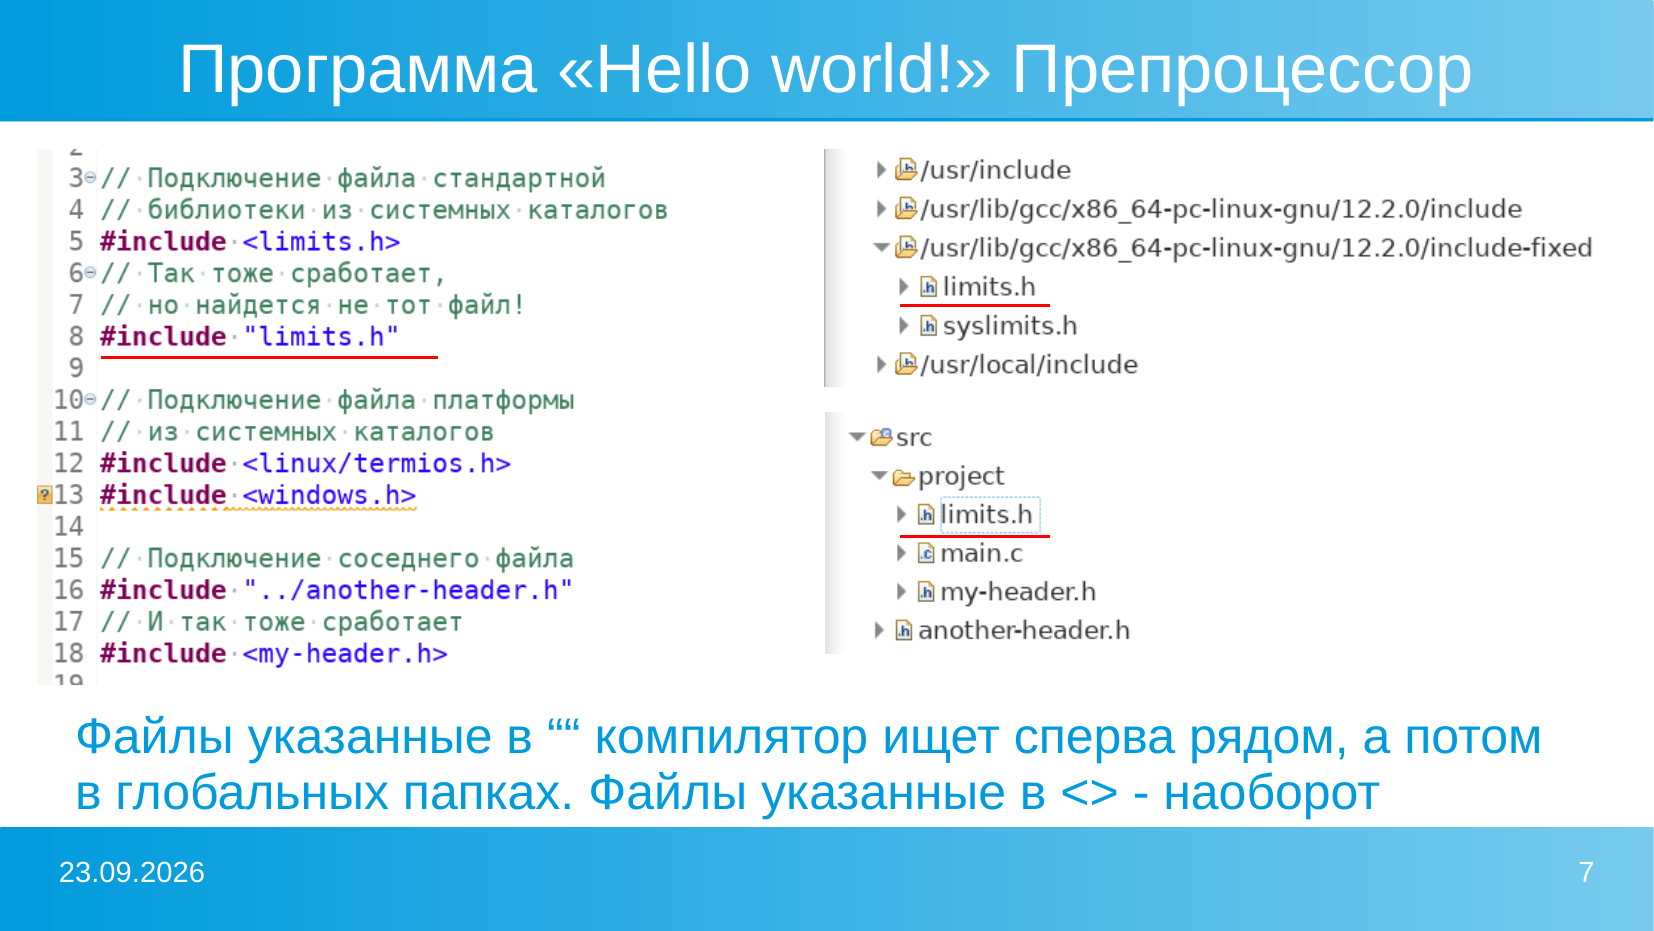

# Программа «Hello world!» Препроцессор
Файлы указанные в ““ компилятор ищет сперва рядом, а потом в глобальных папках. Файлы указанные в <> - наоборот
7